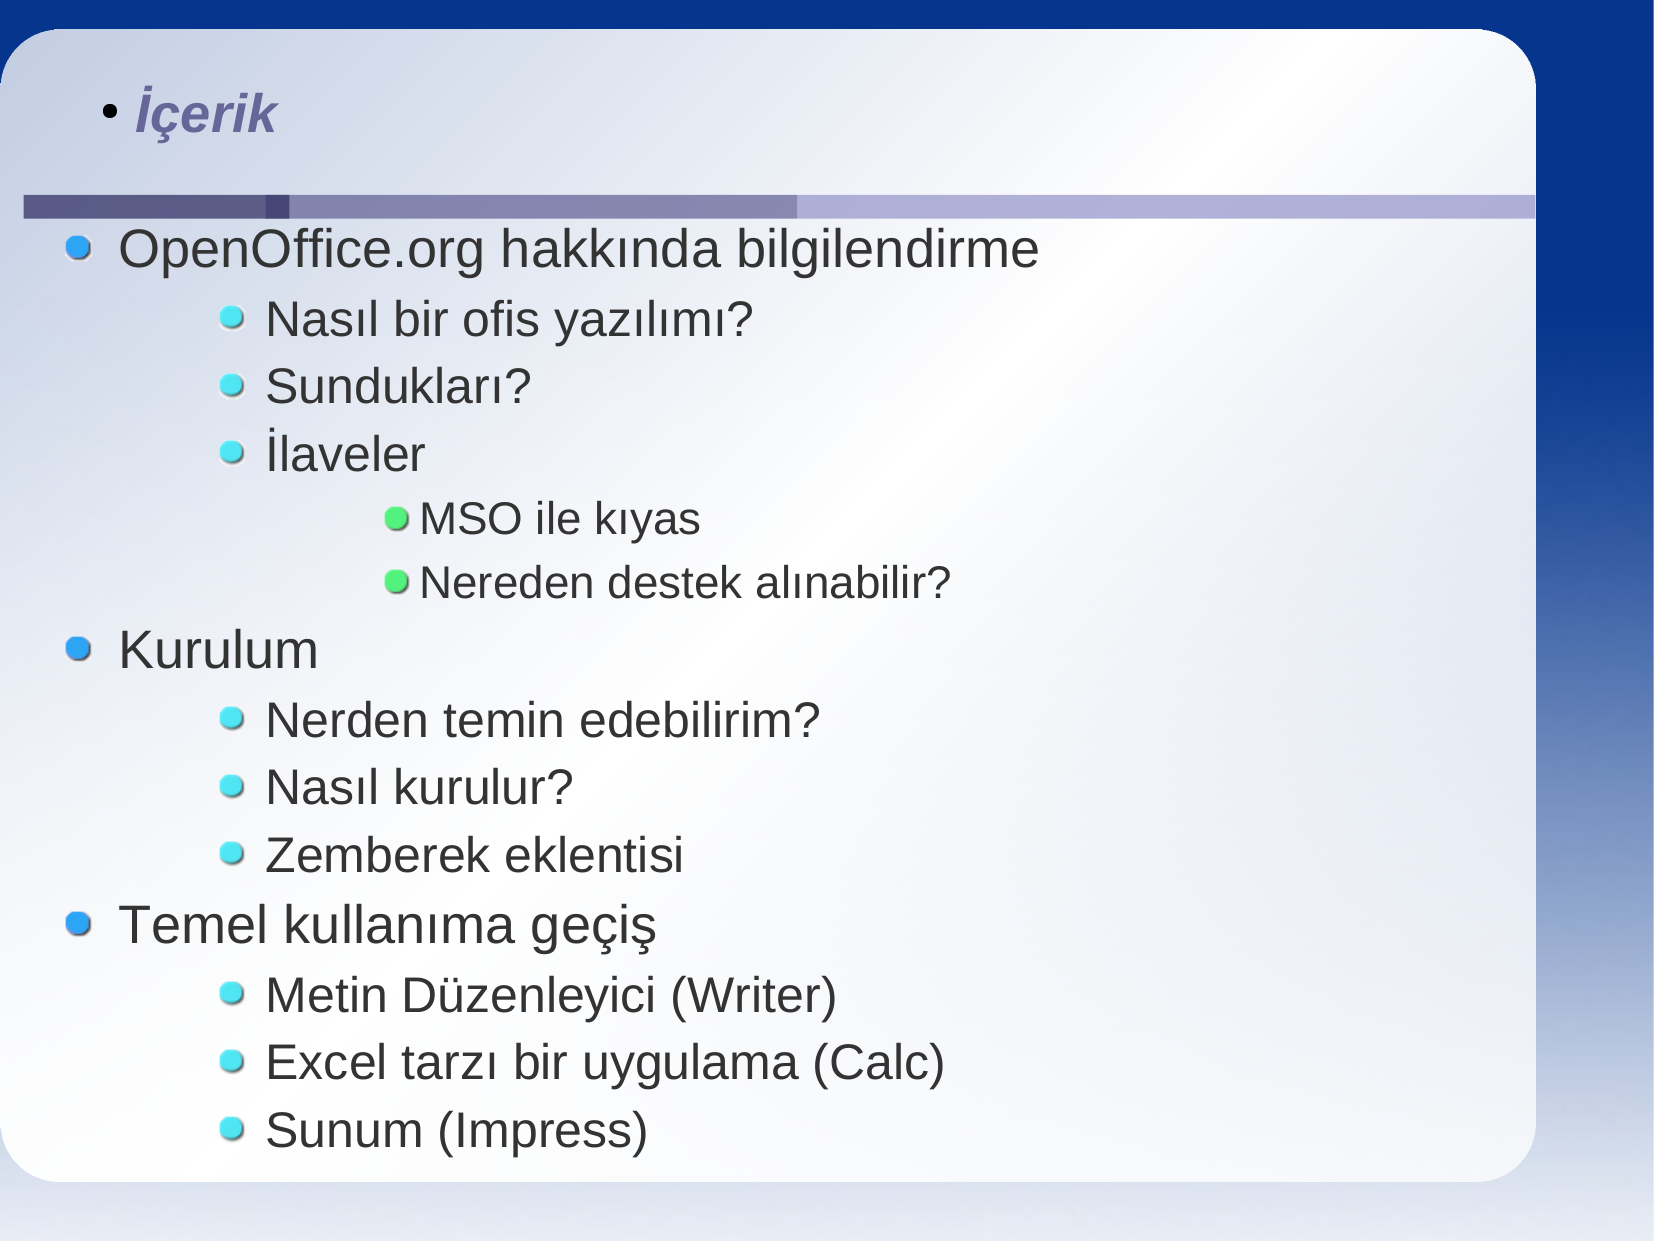

# İçerik
OpenOffice.org hakkında bilgilendirme
Nasıl bir ofis yazılımı?
Sundukları?
İlaveler
MSO ile kıyas
Nereden destek alınabilir?
Kurulum
Nerden temin edebilirim?
Nasıl kurulur?
Zemberek eklentisi
Temel kullanıma geçiş
Metin Düzenleyici (Writer)
Excel tarzı bir uygulama (Calc)
Sunum (Impress)